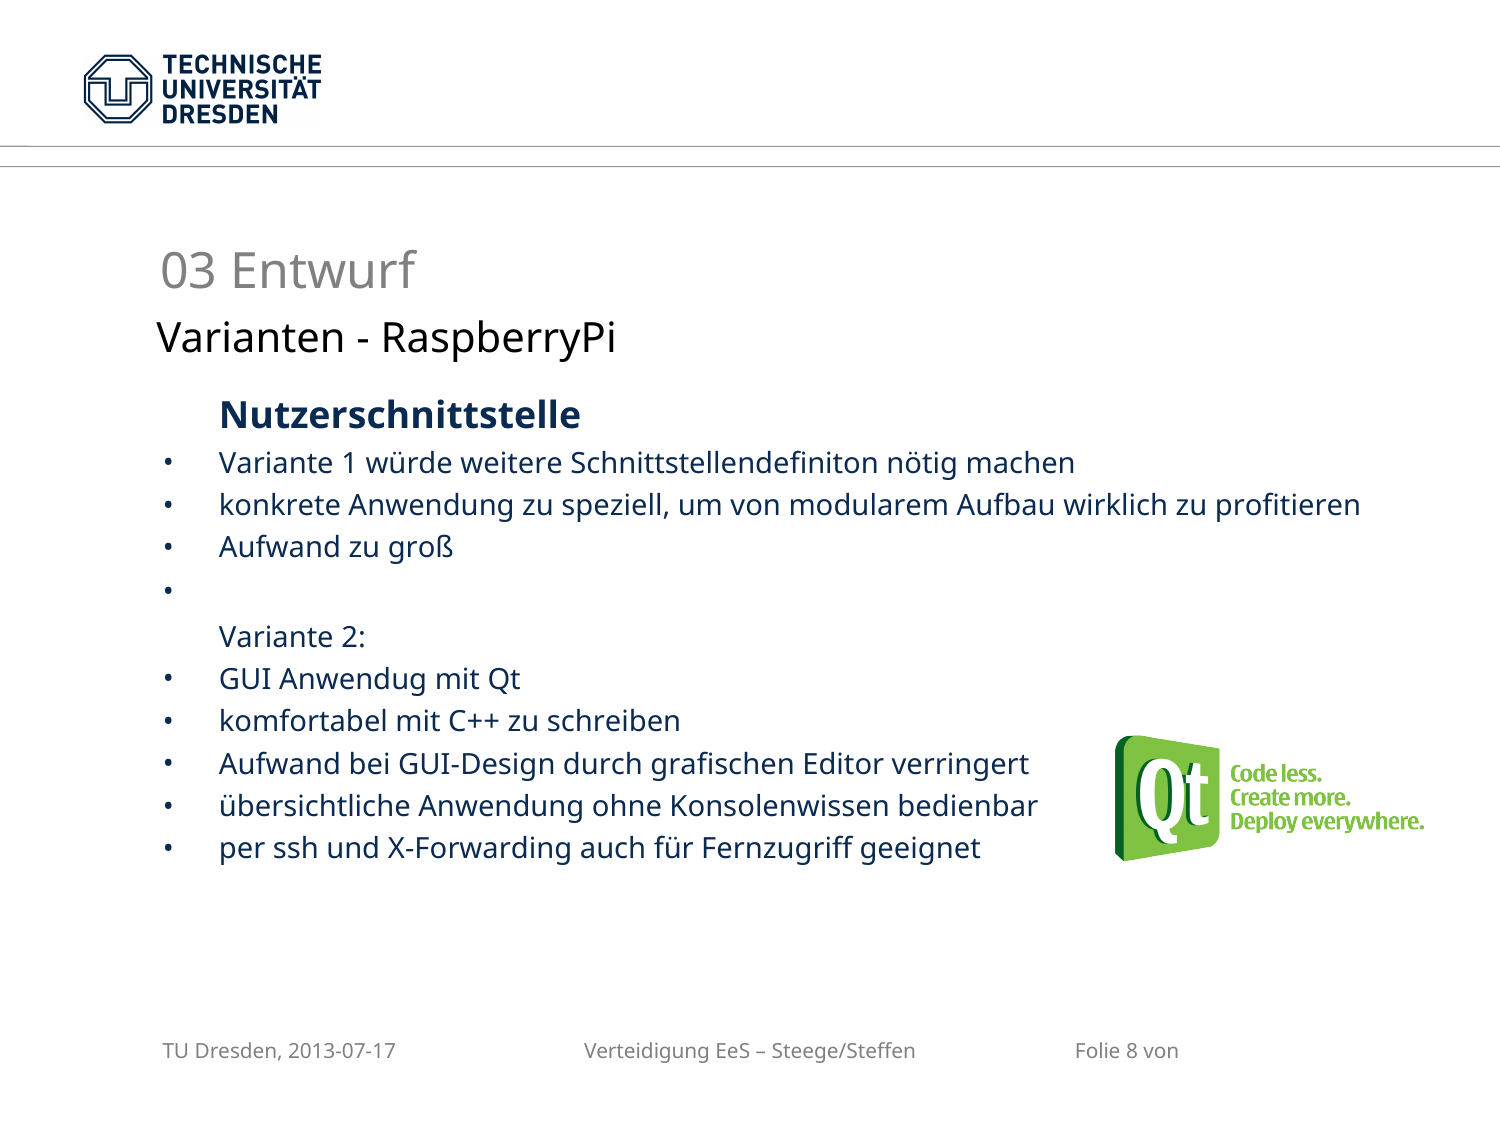

# 03 Entwurf
Varianten - RaspberryPi
Nutzerschnittstelle
Variante 1 würde weitere Schnittstellendefiniton nötig machen
konkrete Anwendung zu speziell, um von modularem Aufbau wirklich zu profitieren
Aufwand zu groß
Variante 2:
GUI Anwendug mit Qt
komfortabel mit C++ zu schreiben
Aufwand bei GUI-Design durch grafischen Editor verringert
übersichtliche Anwendung ohne Konsolenwissen bedienbar
per ssh und X-Forwarding auch für Fernzugriff geeignet
D-Bus
TU Dresden, 2013-07-17
Verteidigung EeS – Steege/Steffen
Folie von